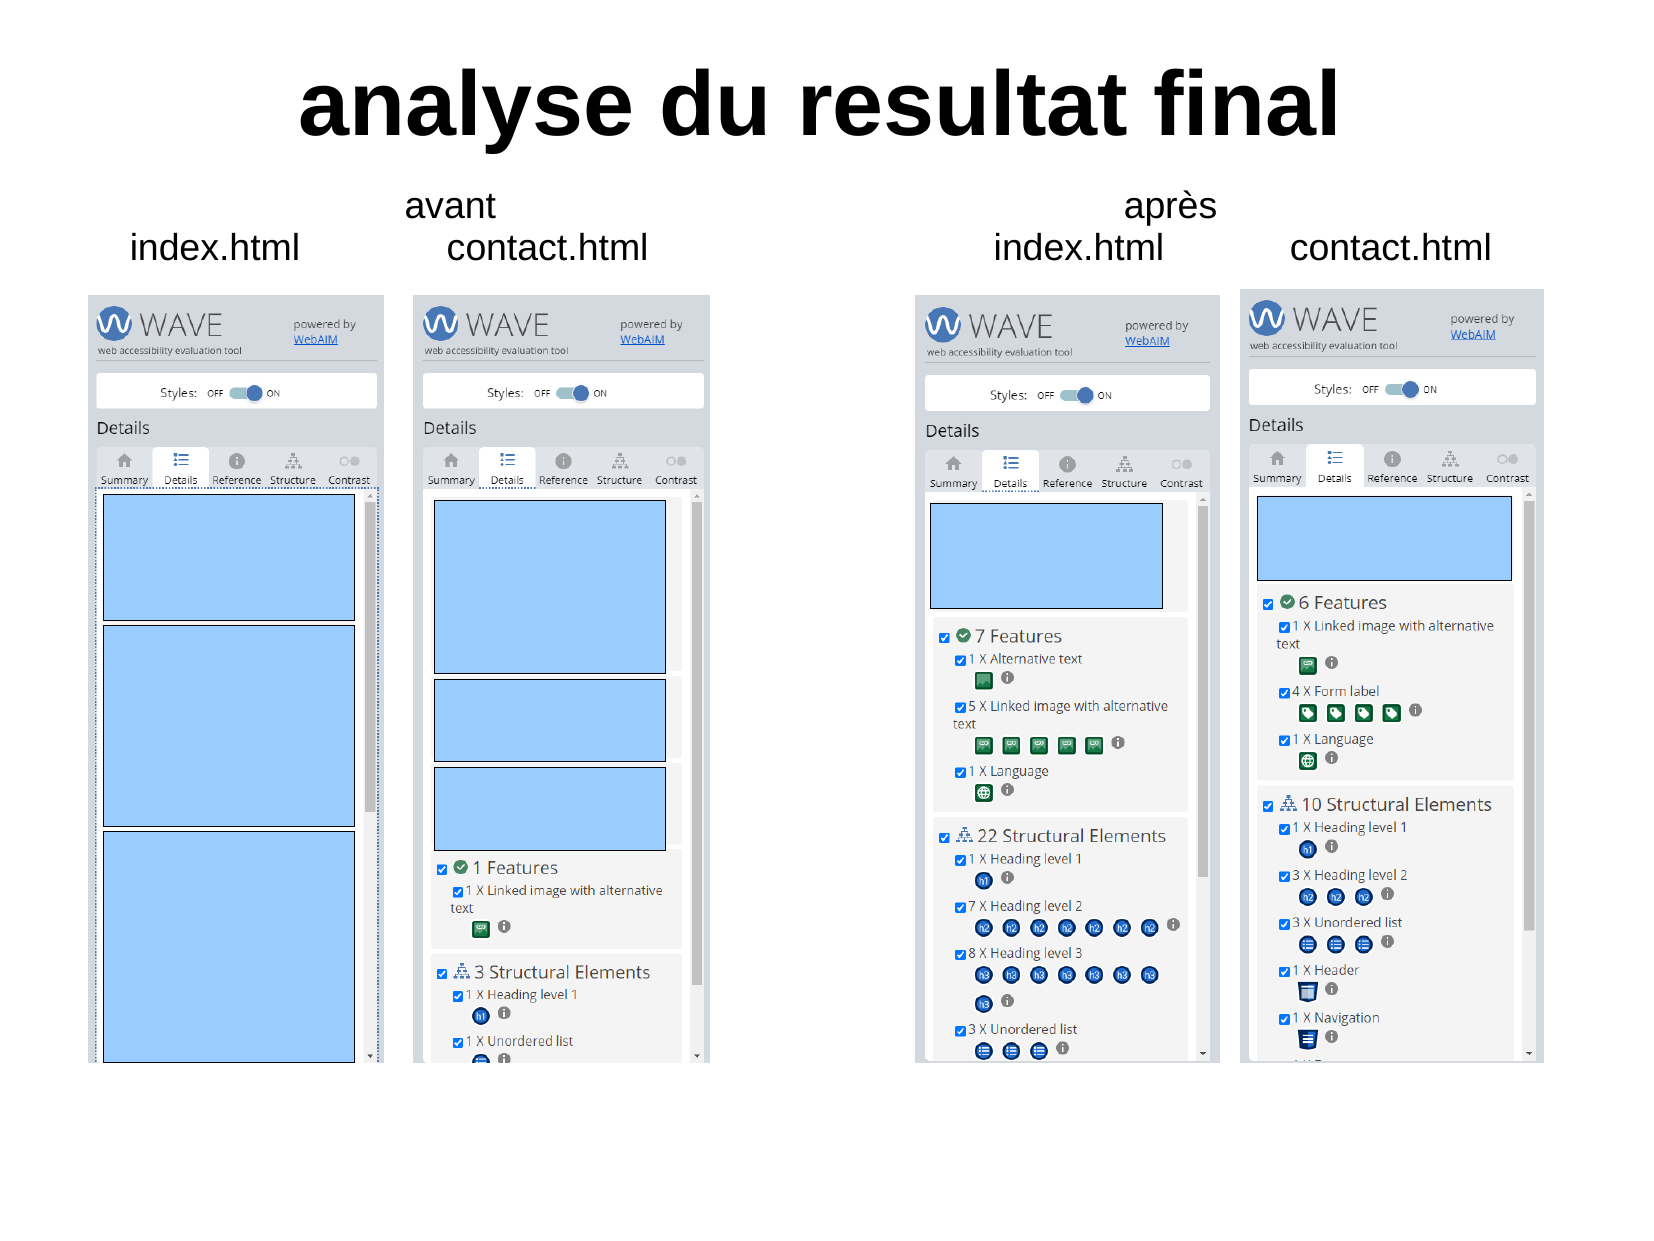

# analyse du resultat final
avant après
index.html contact.html index.html contact.html